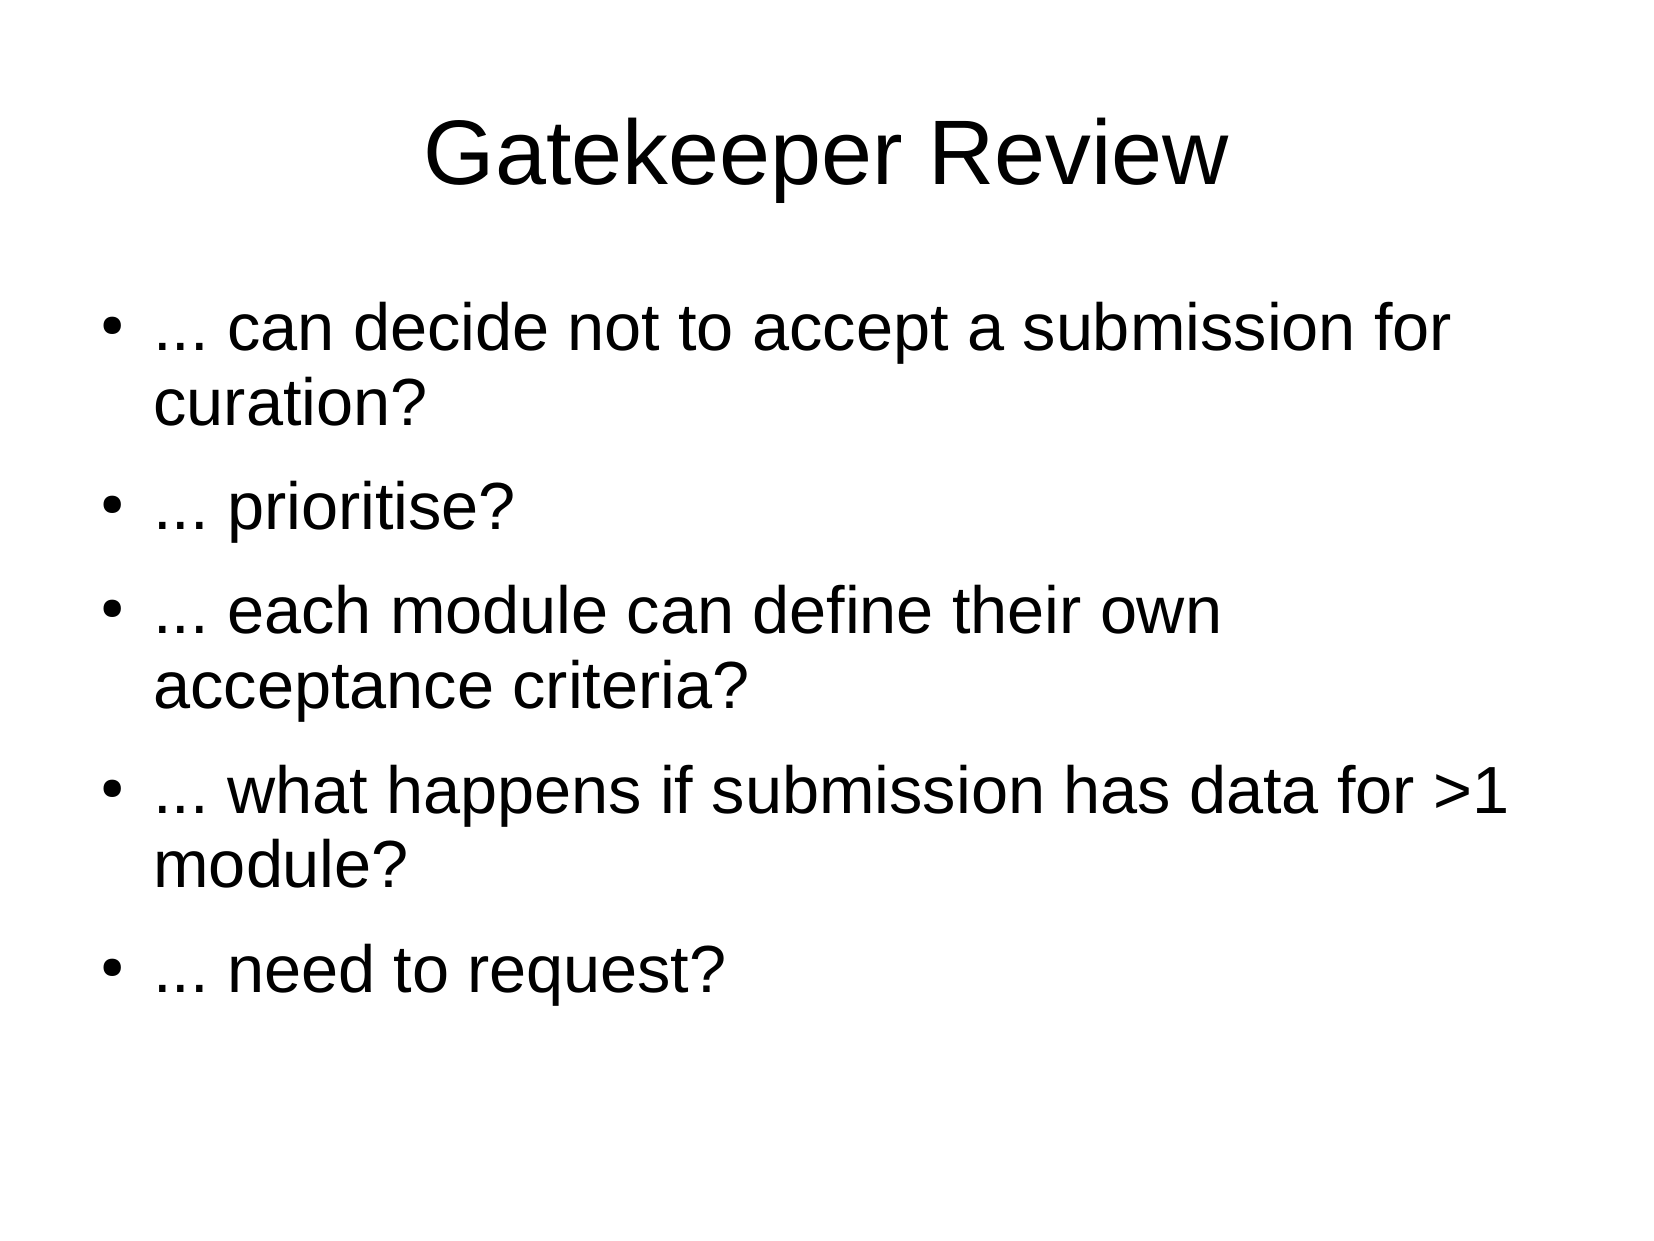

# Gatekeeper Review
... can decide not to accept a submission for curation?
... prioritise?
... each module can define their own acceptance criteria?
... what happens if submission has data for >1 module?
... need to request?